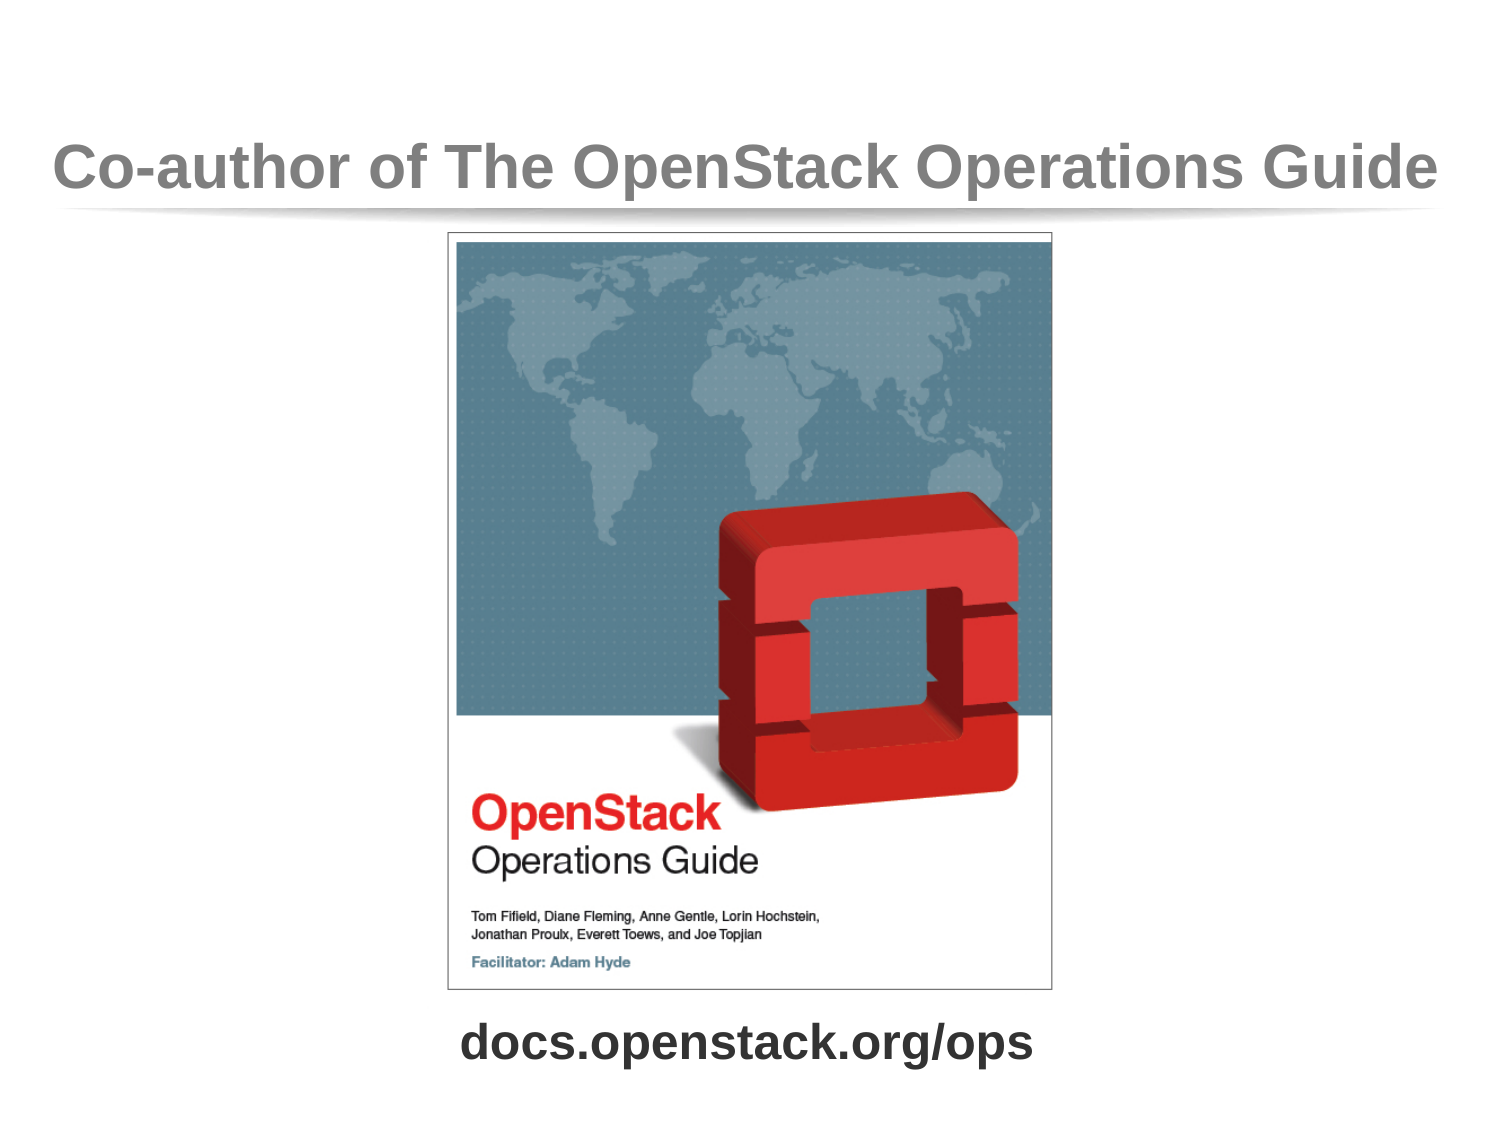

# Co-author of The OpenStack Operations Guide
docs.openstack.org/ops